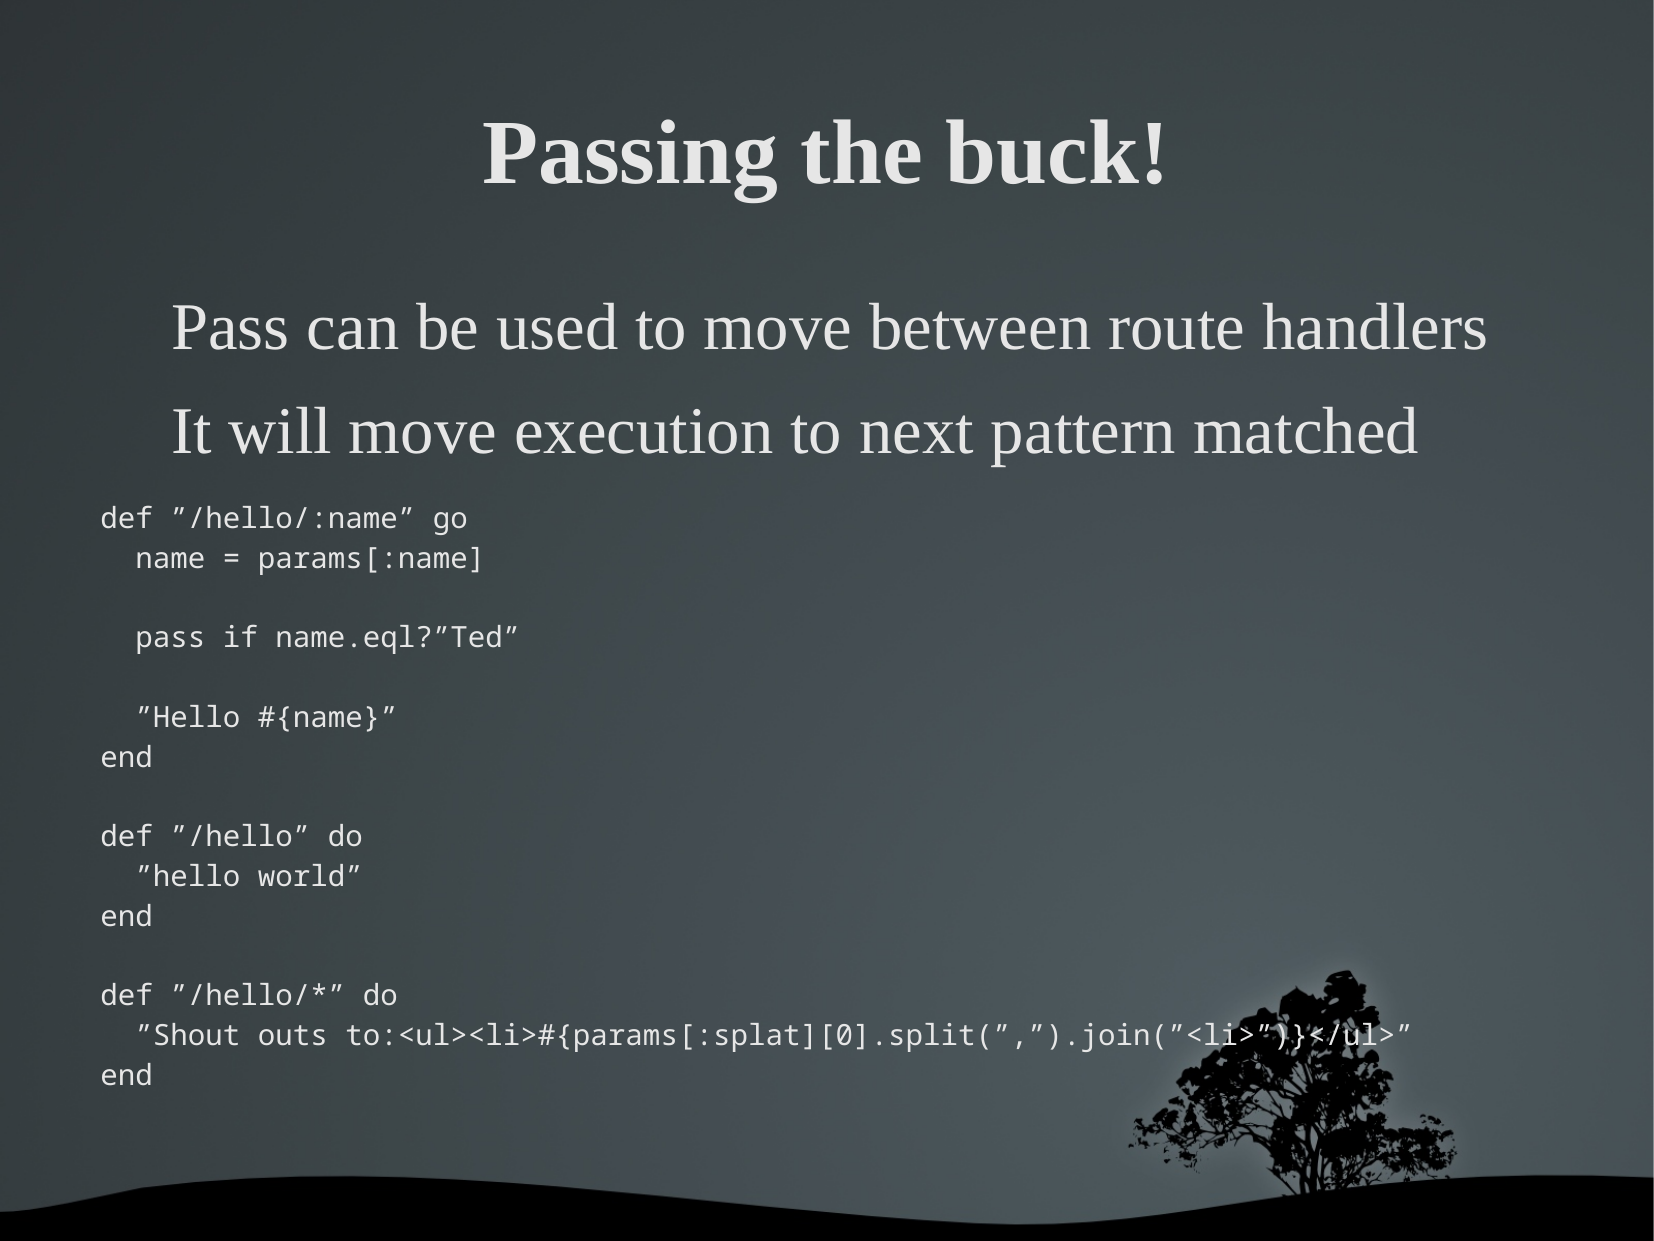

# Passing the buck!
Pass can be used to move between route handlers
It will move execution to next pattern matched
def ”/hello/:name” go
 name = params[:name]
 pass if name.eql?”Ted”
 ”Hello #{name}”
end
def ”/hello” do
 ”hello world”
end
def ”/hello/*” do
 ”Shout outs to:<ul><li>#{params[:splat][0].split(”,”).join(”<li>”)}</ul>”
end